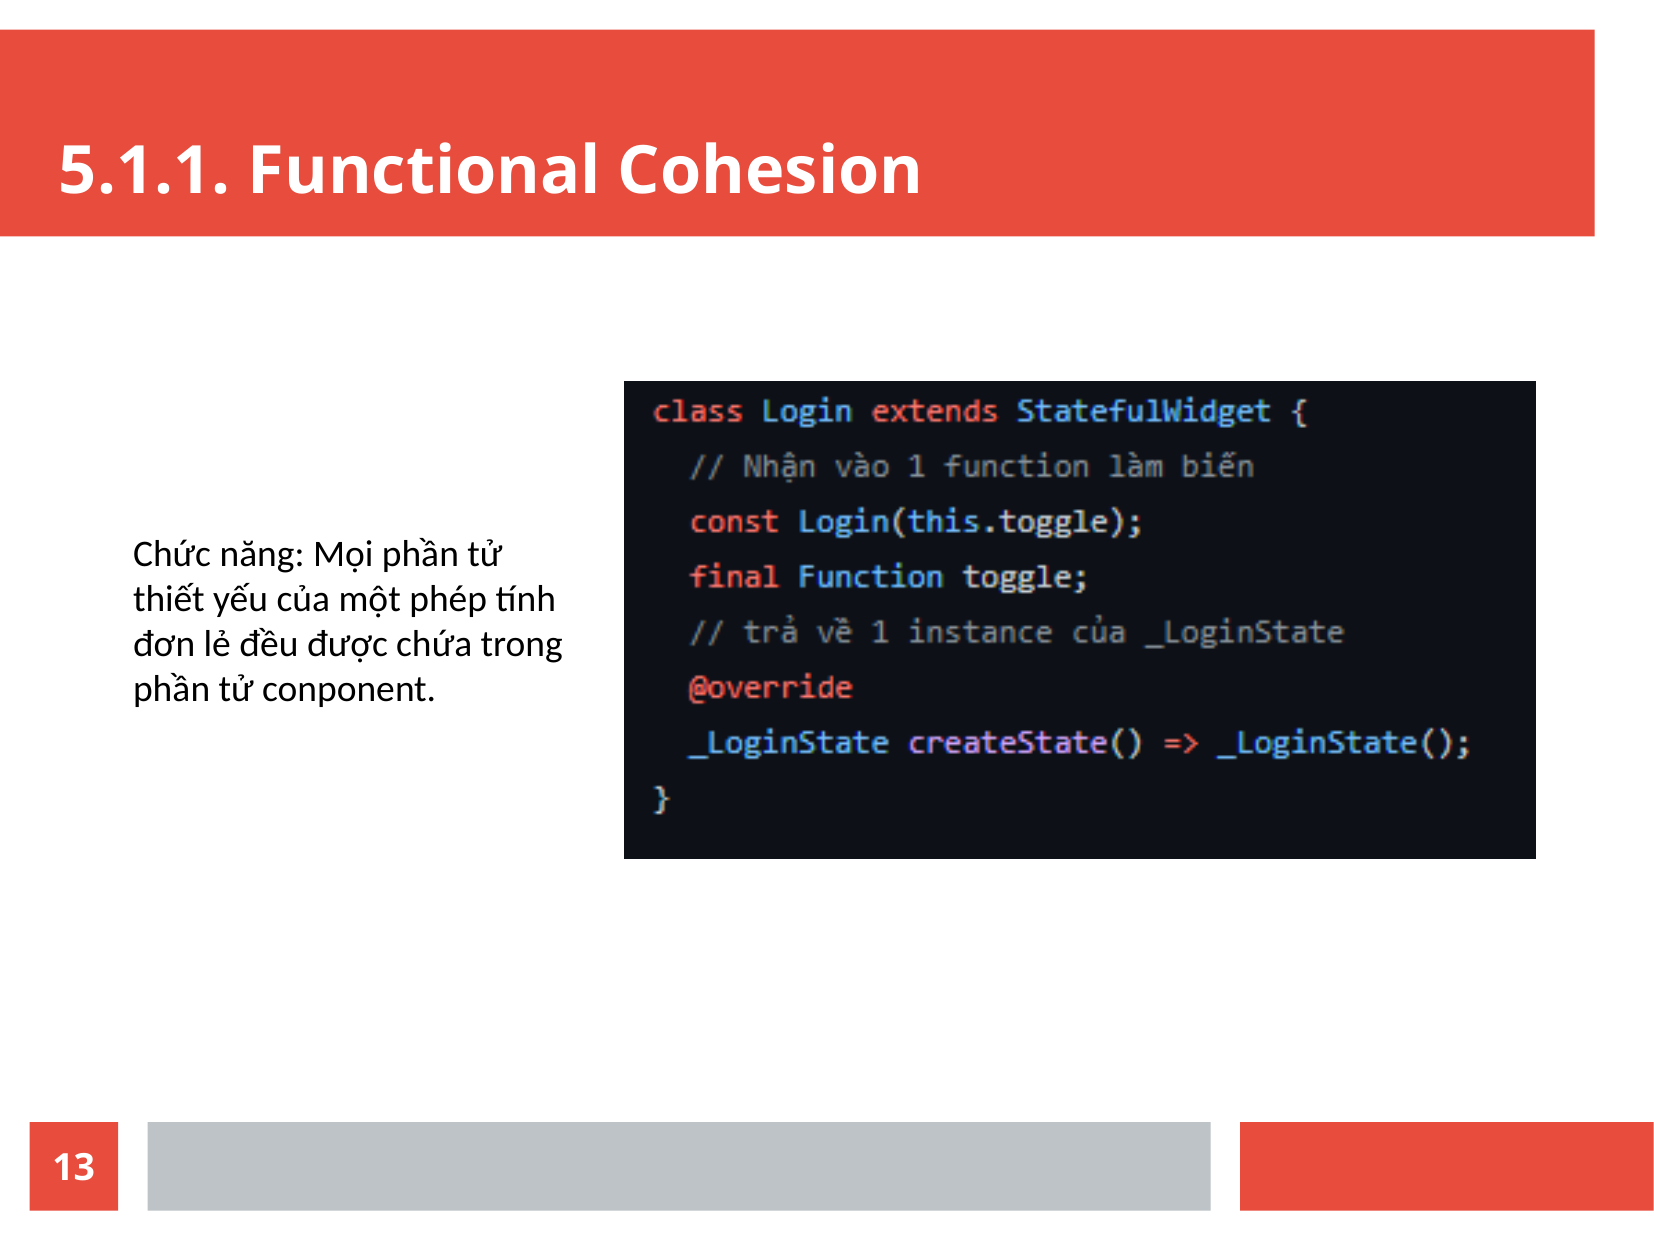

# 5.1.1. Functional Cohesion
Chức năng: Mọi phần tử thiết yếu của một phép tính đơn lẻ đều được chứa trong phần tử conponent.